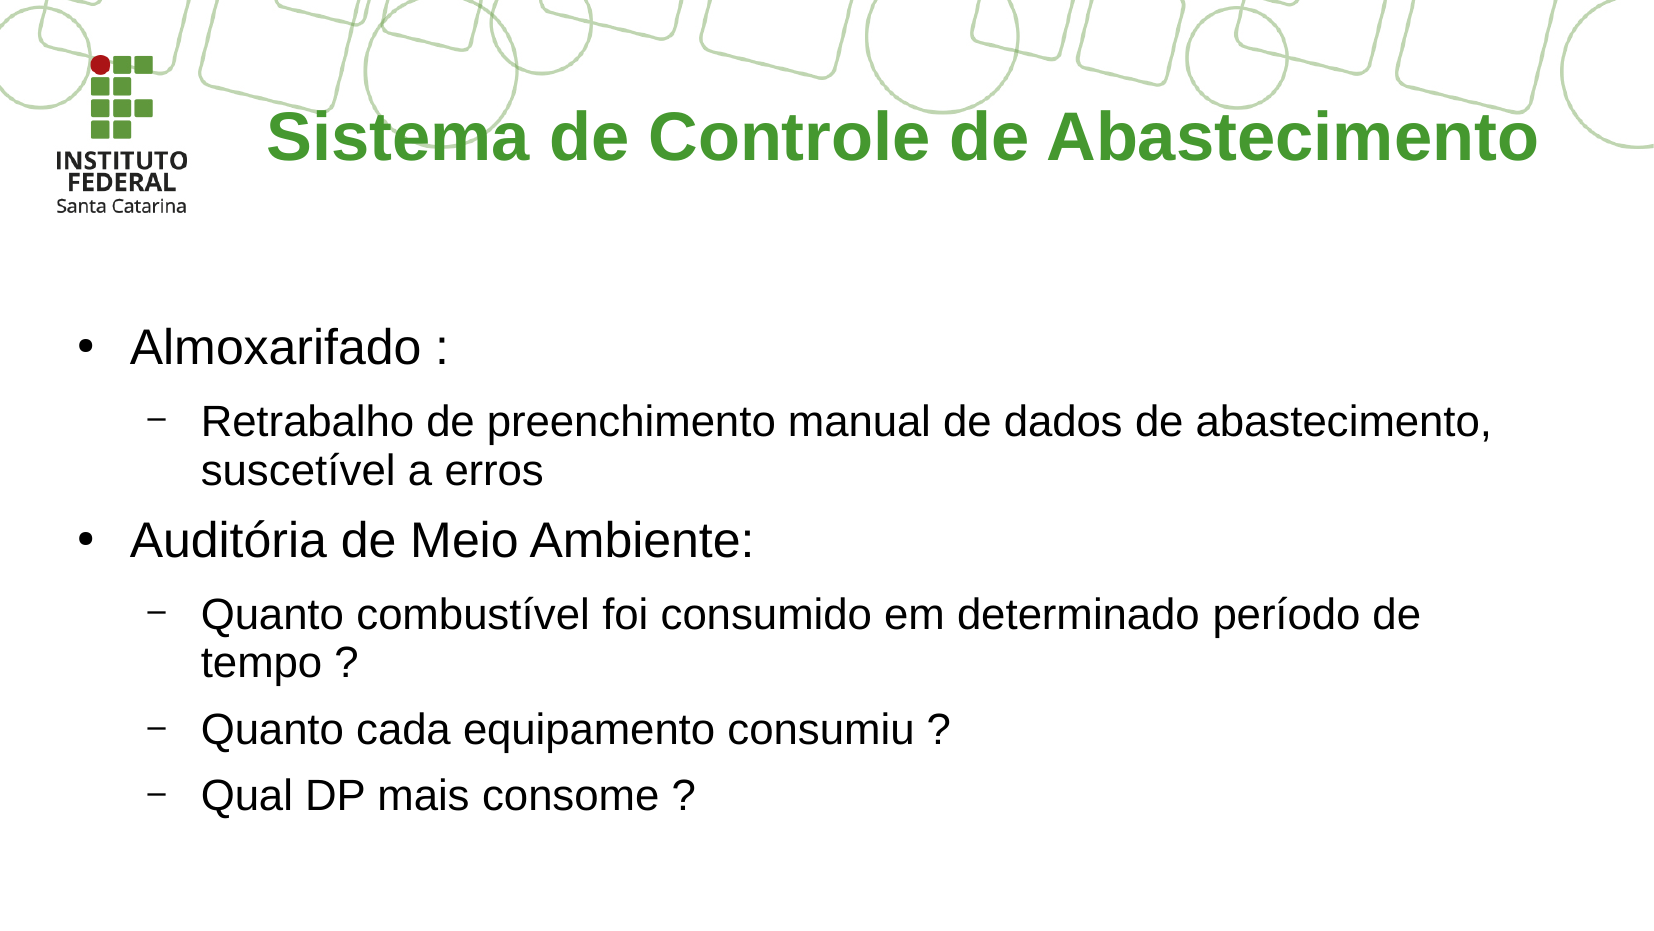

Sistema de Controle de Abastecimento
# Almoxarifado :
Retrabalho de preenchimento manual de dados de abastecimento, suscetível a erros
Auditória de Meio Ambiente:
Quanto combustível foi consumido em determinado período de tempo ?
Quanto cada equipamento consumiu ?
Qual DP mais consome ?